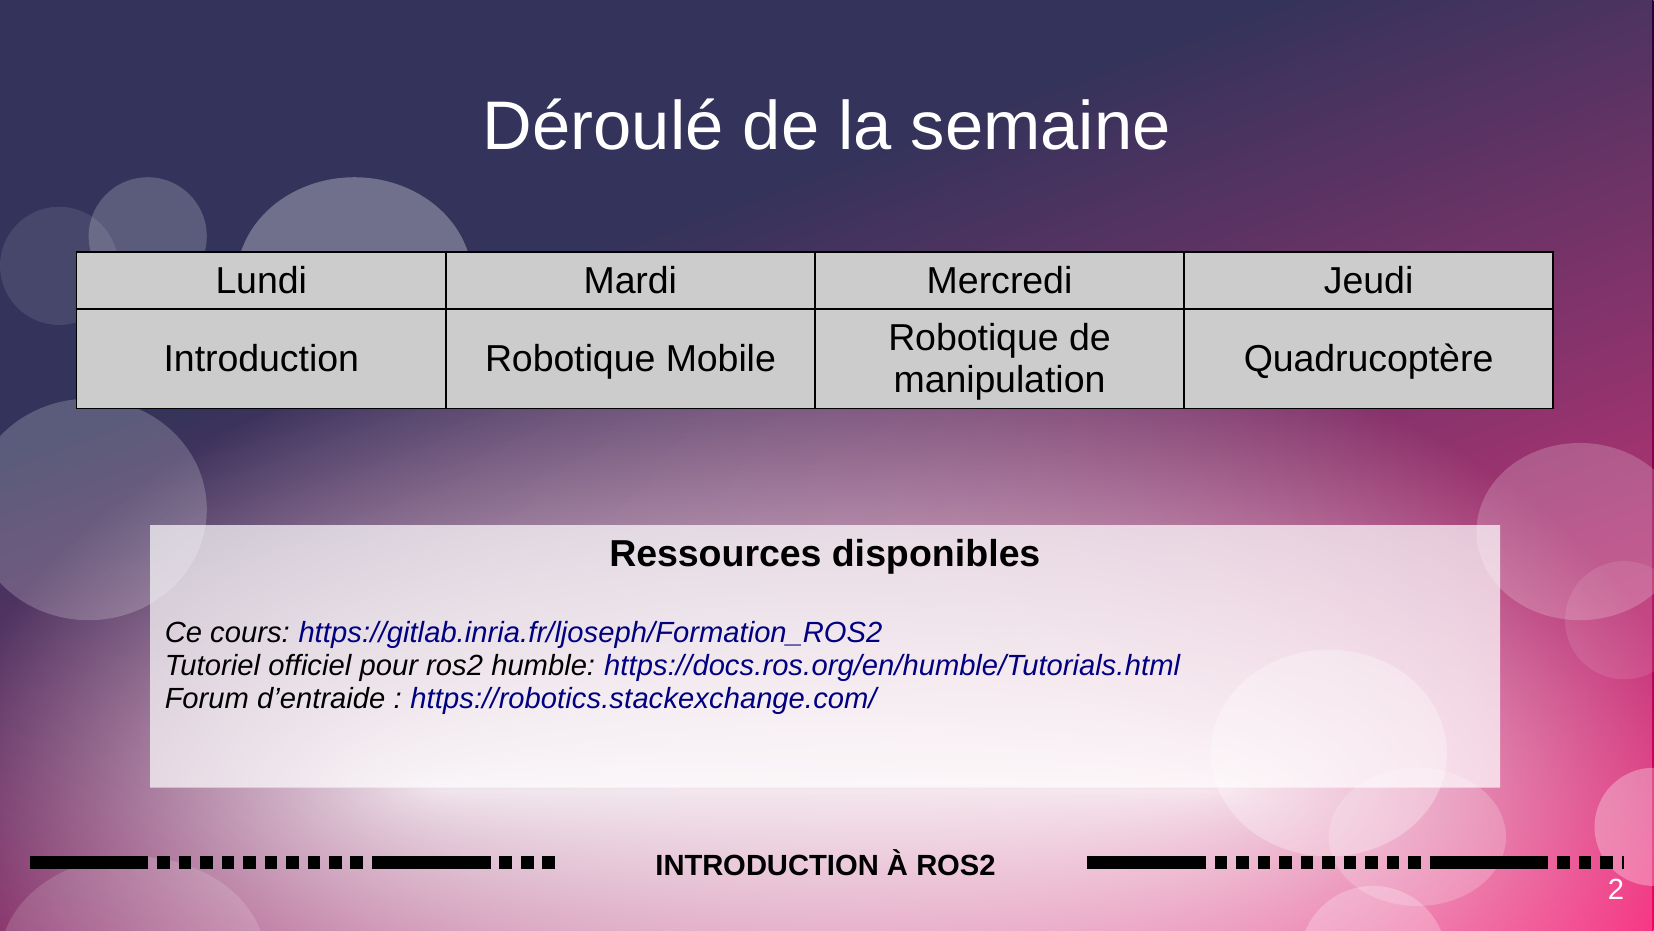

# Déroulé de la semaine
| Lundi | Mardi | Mercredi | Jeudi |
| --- | --- | --- | --- |
| Introduction | Robotique Mobile | Robotique de manipulation | Quadrucoptère |
Ressources disponibles
Ce cours: https://gitlab.inria.fr/ljoseph/Formation_ROS2
Tutoriel officiel pour ros2 humble: https://docs.ros.org/en/humble/Tutorials.html
Forum d’entraide : https://robotics.stackexchange.com/